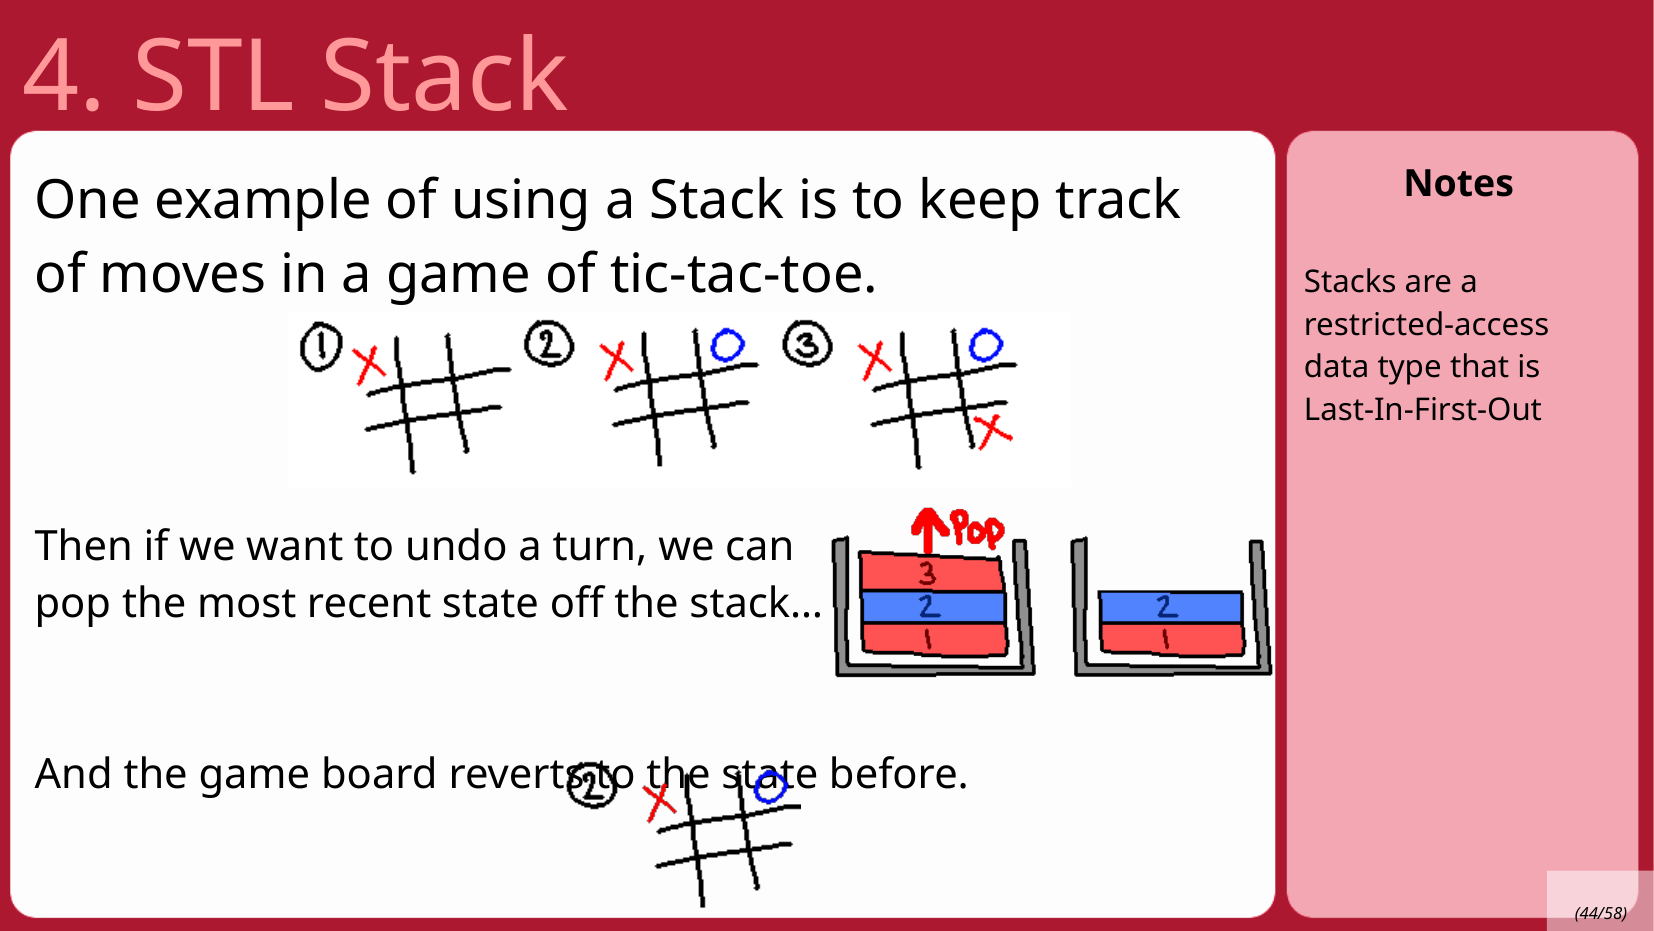

# 4. STL Stack
Notes
Stacks are a restricted-access data type that is Last-In-First-Out
One example of using a Stack is to keep track of moves in a game of tic-tac-toe.
Then if we want to undo a turn, we can
pop the most recent state off the stack…
And the game board reverts to the state before.